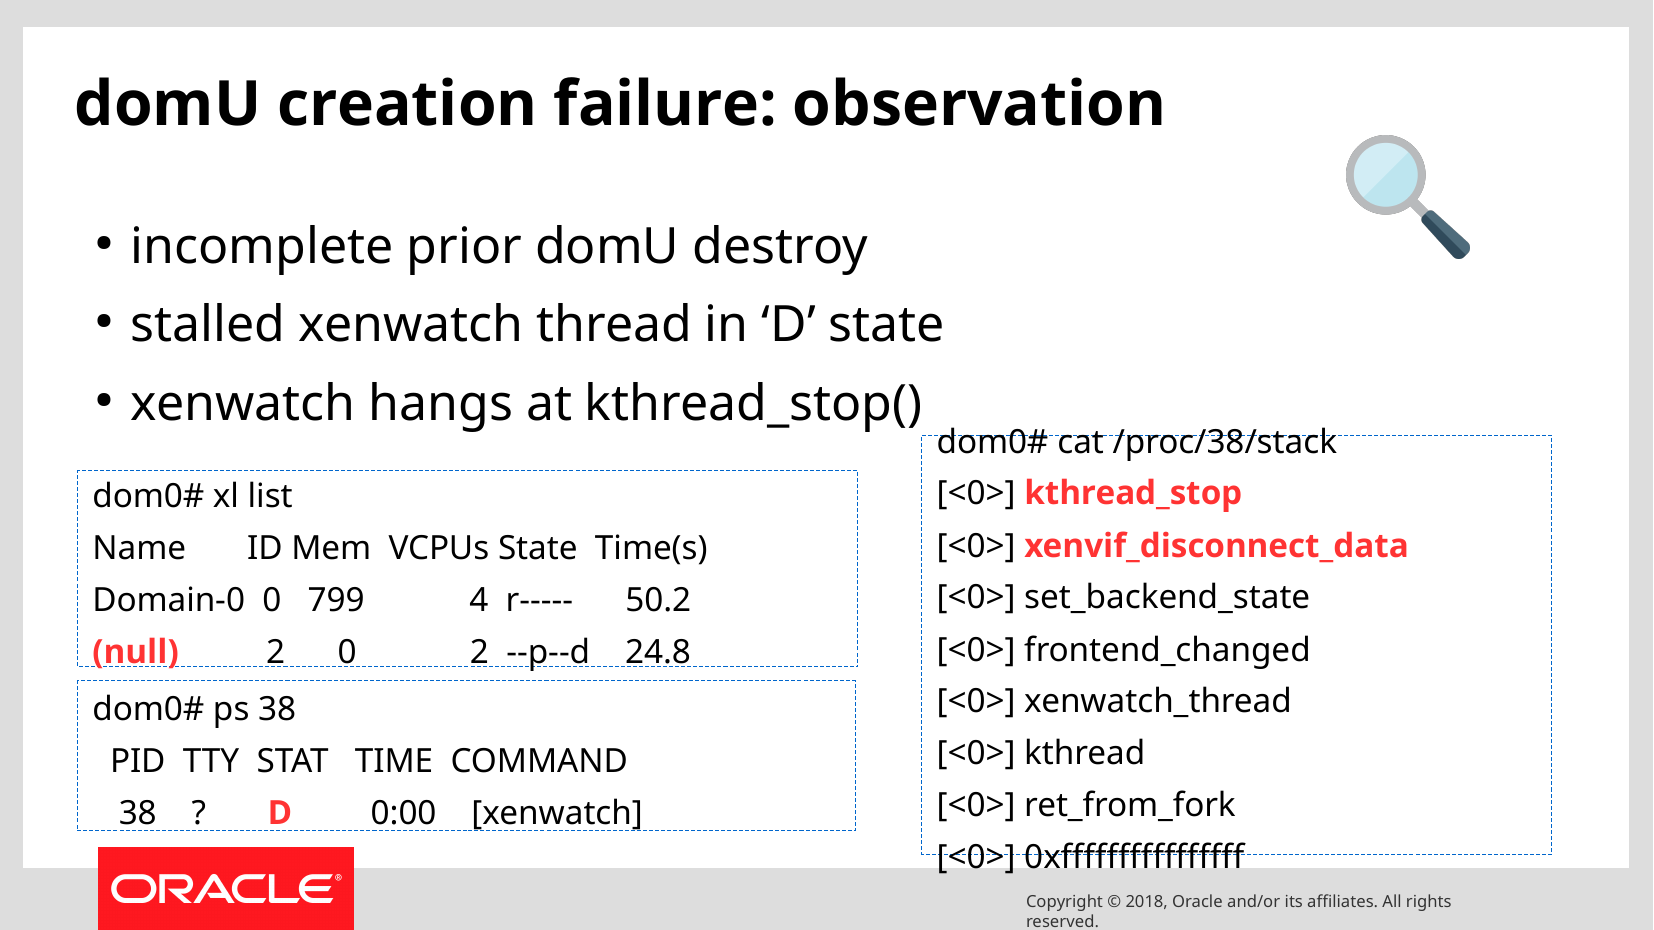

domU creation failure: observation
incomplete prior domU destroy
stalled xenwatch thread in ‘D’ state
xenwatch hangs at kthread_stop()
dom0# cat /proc/38/stack
[<0>] kthread_stop
[<0>] xenvif_disconnect_data
[<0>] set_backend_state
[<0>] frontend_changed
[<0>] xenwatch_thread
[<0>] kthread
[<0>] ret_from_fork
[<0>] 0xffffffffffffffff
dom0# xl list
Name ID Mem VCPUs State Time(s)
Domain-0 0 799 4 r----- 50.2
(null) 2 0 2 --p--d 24.8
dom0# ps 38
 PID TTY STAT TIME COMMAND
 38 ? D 0:00 [xenwatch]
Copyright © 2018, Oracle and/or its affiliates. All rights reserved.